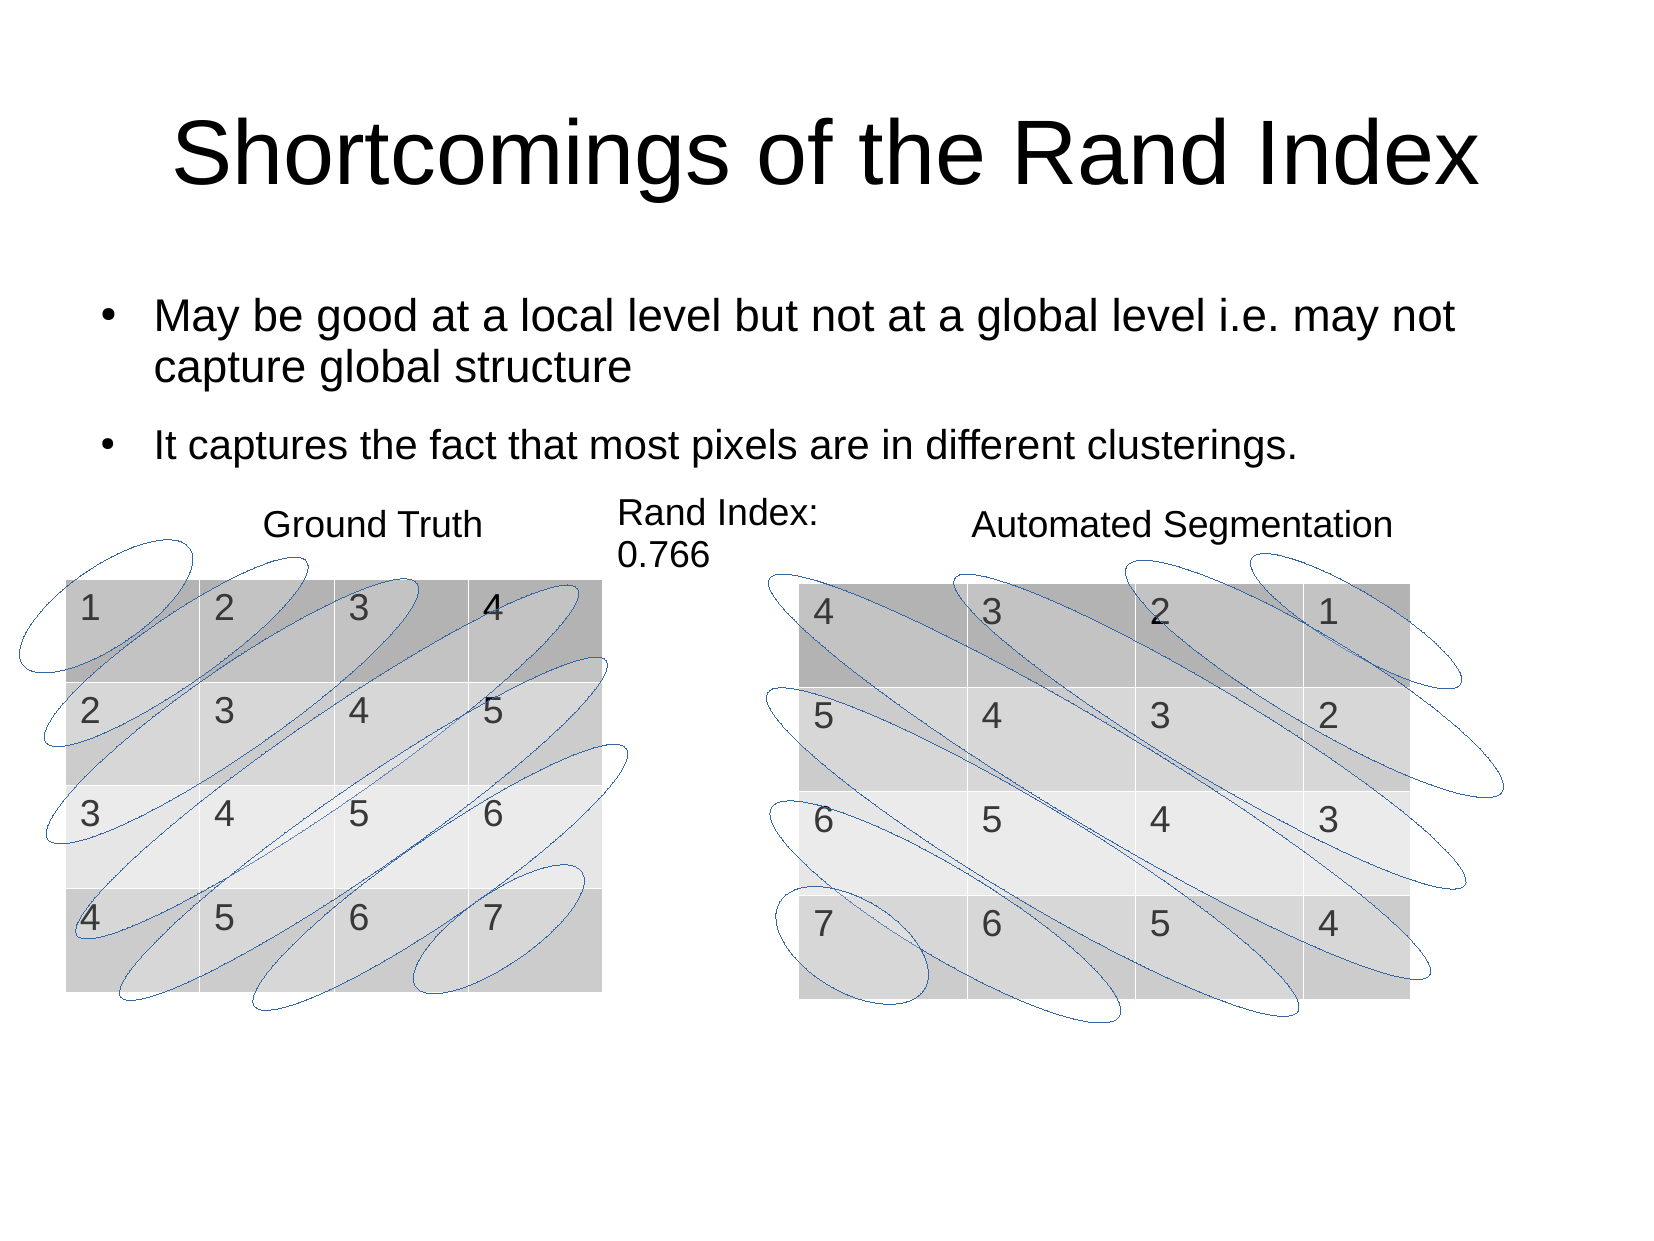

# Shortcomings of the Rand Index
May be good at a local level but not at a global level i.e. may not capture global structure
It captures the fact that most pixels are in different clusterings.
Rand Index: 0.766
Ground Truth
Automated Segmentation
| 1 | 2 | 3 | 4 |
| --- | --- | --- | --- |
| 2 | 3 | 4 | 5 |
| 3 | 4 | 5 | 6 |
| 4 | 5 | 6 | 7 |
| 4 | 3 | 2 | 1 |
| --- | --- | --- | --- |
| 5 | 4 | 3 | 2 |
| 6 | 5 | 4 | 3 |
| 7 | 6 | 5 | 4 |